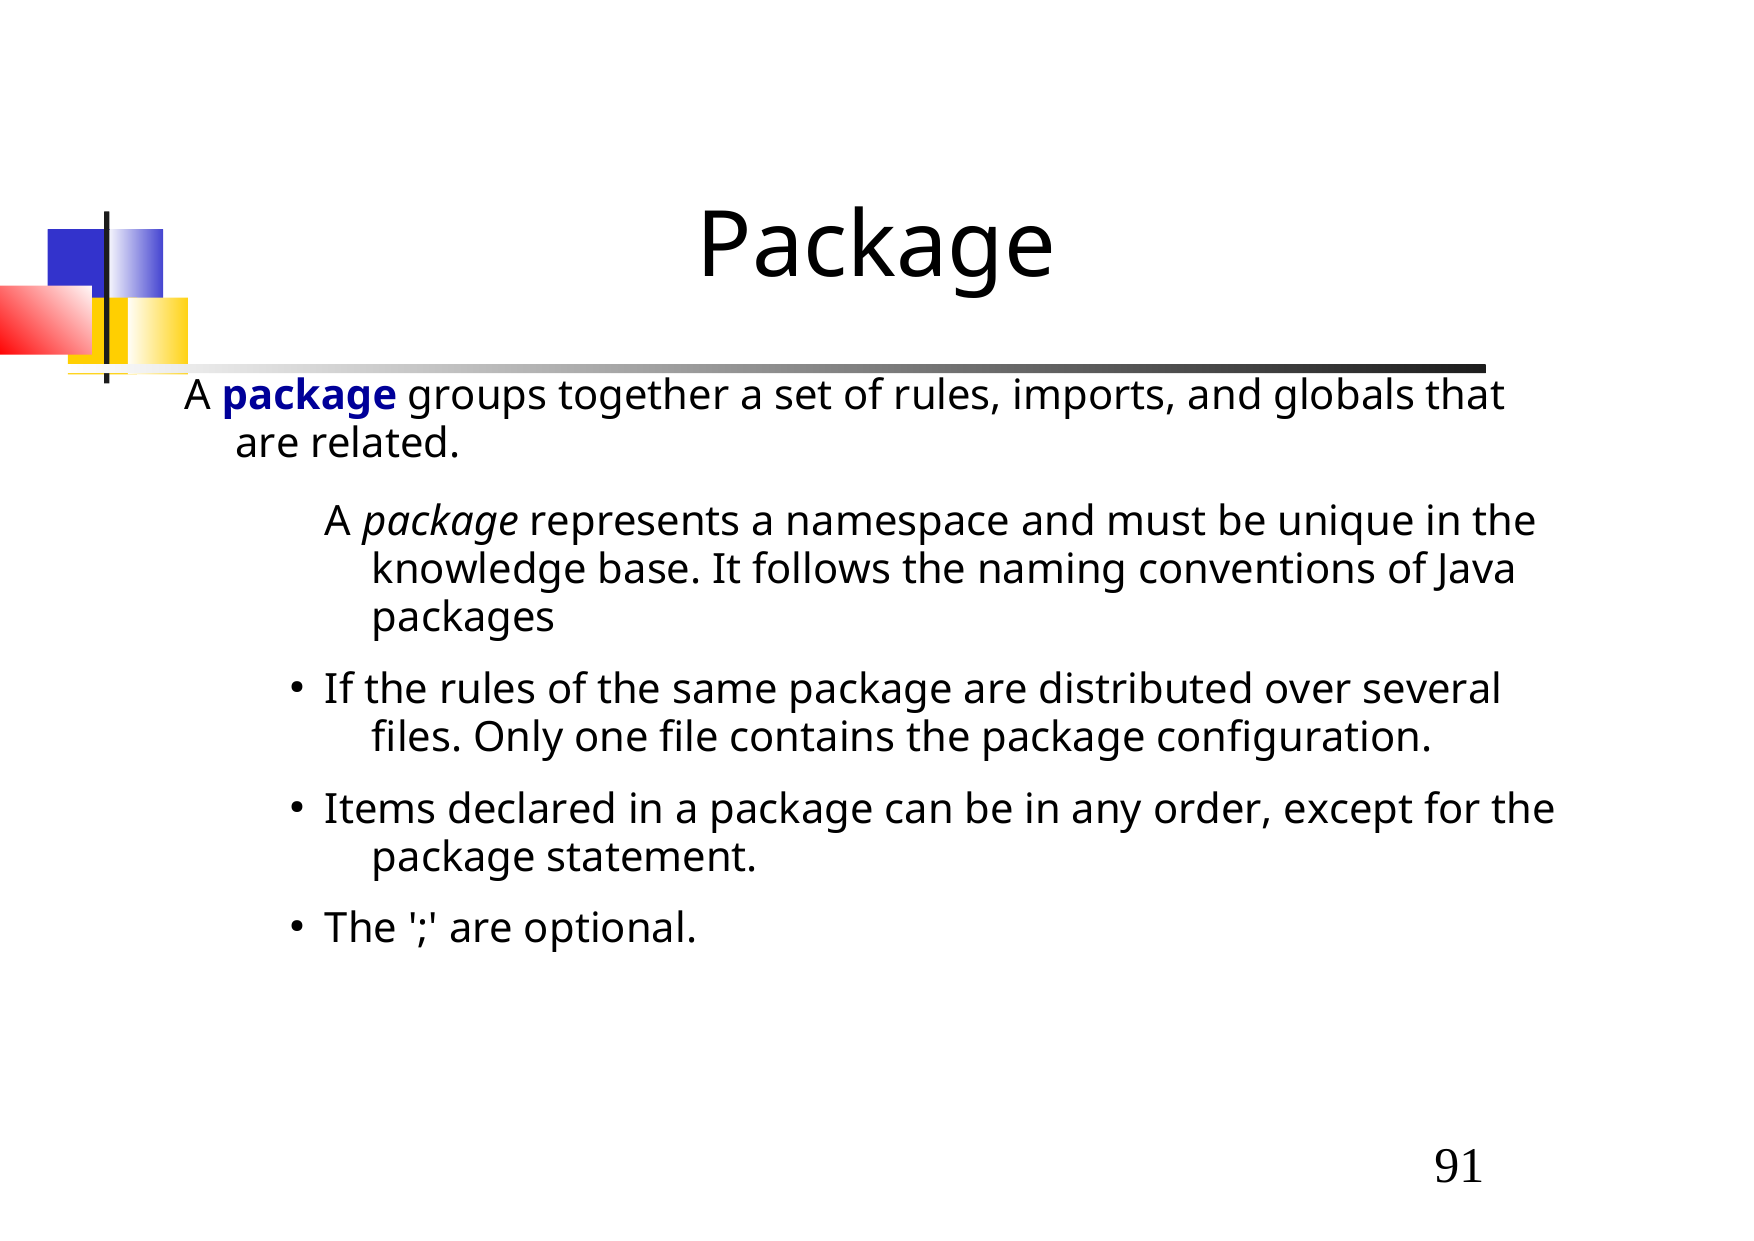

# Package
A package groups together a set of rules, imports, and globals that are related.
A package represents a namespace and must be unique in the knowledge base. It follows the naming conventions of Java packages
If the rules of the same package are distributed over several files. Only one file contains the package configuration.
Items declared in a package can be in any order, except for the package statement.
The ';' are optional.